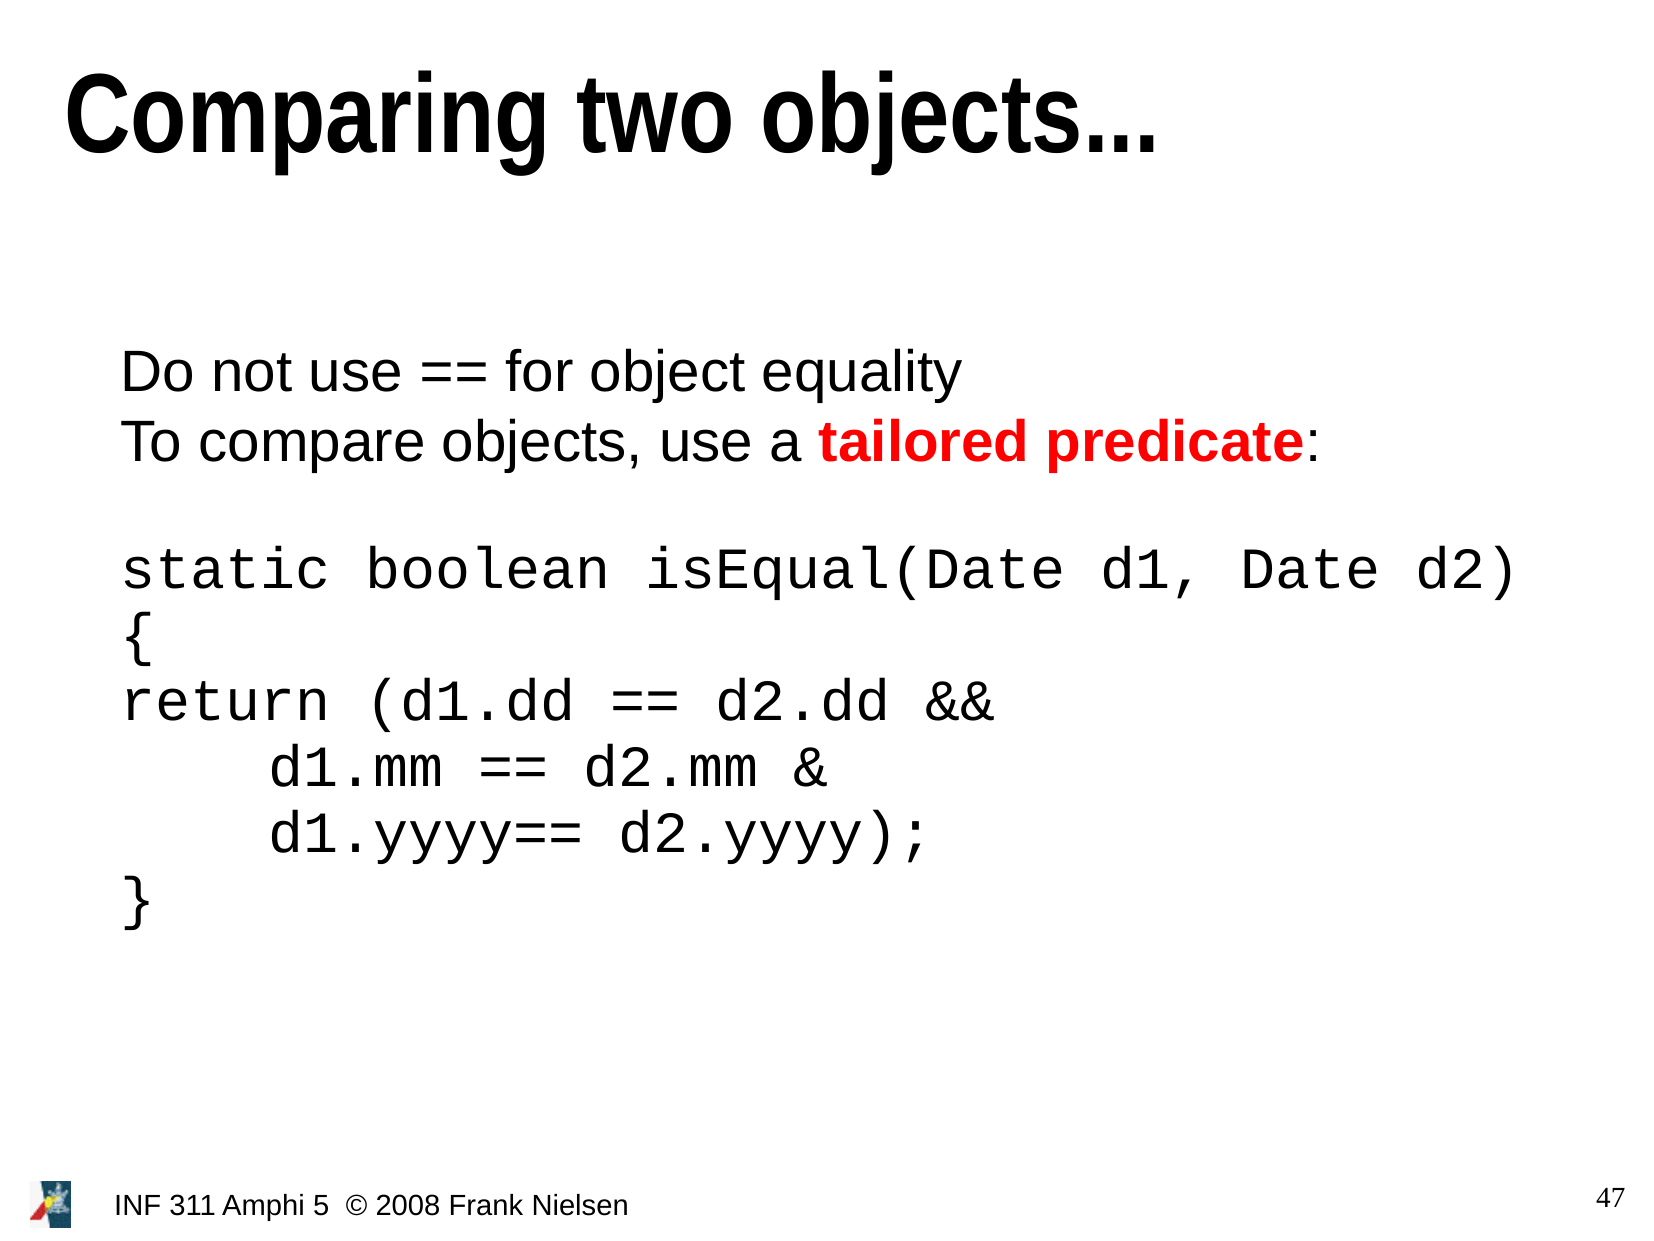

Comparing two objects...
Do not use == for object equality
To compare objects, use a tailored predicate:
static boolean isEqual(Date d1, Date d2)
{
return (d1.dd == d2.dd &&
		d1.mm == d2.mm &
		d1.yyyy== d2.yyyy);
}